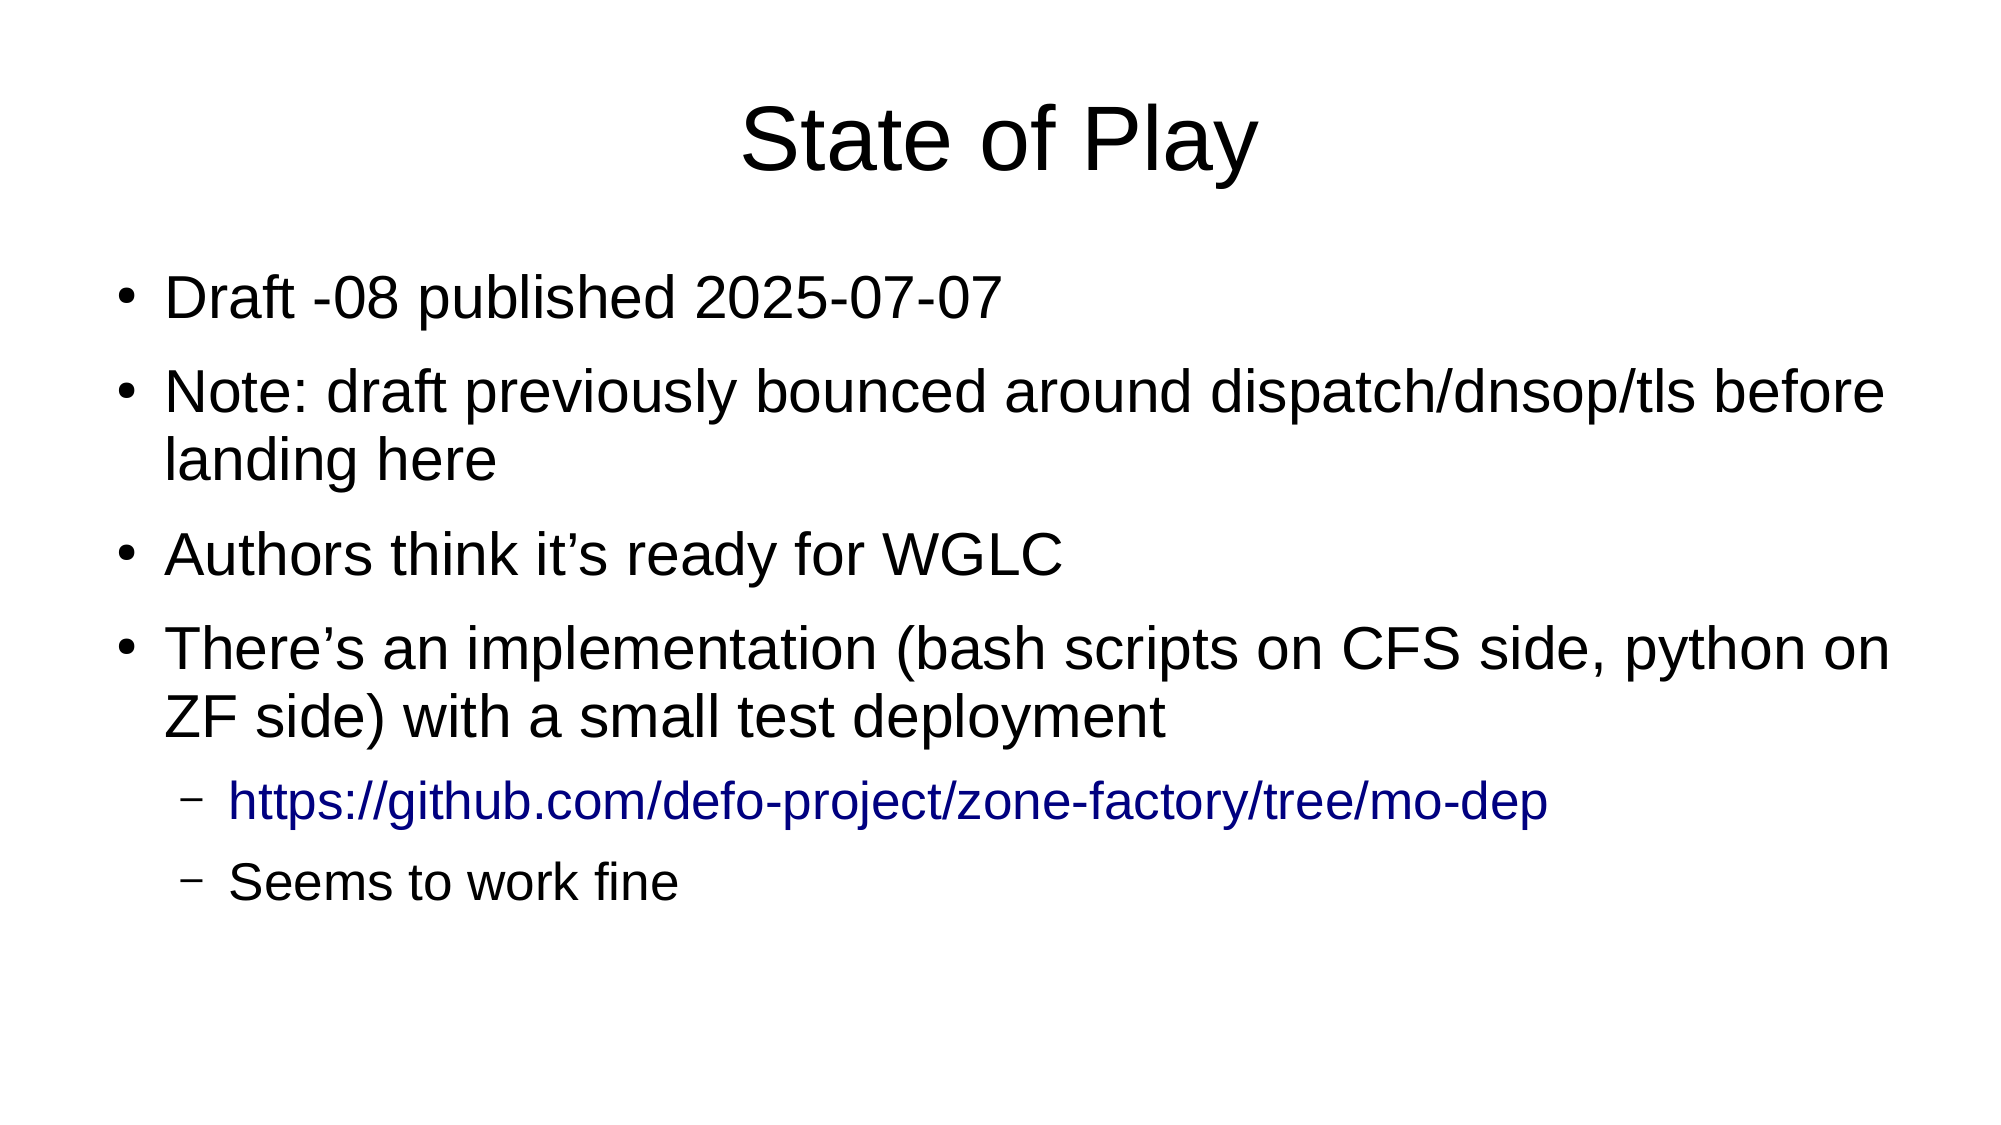

# State of Play
Draft -08 published 2025-07-07
Note: draft previously bounced around dispatch/dnsop/tls before landing here
Authors think it’s ready for WGLC
There’s an implementation (bash scripts on CFS side, python on ZF side) with a small test deployment
https://github.com/defo-project/zone-factory/tree/mo-dep
Seems to work fine